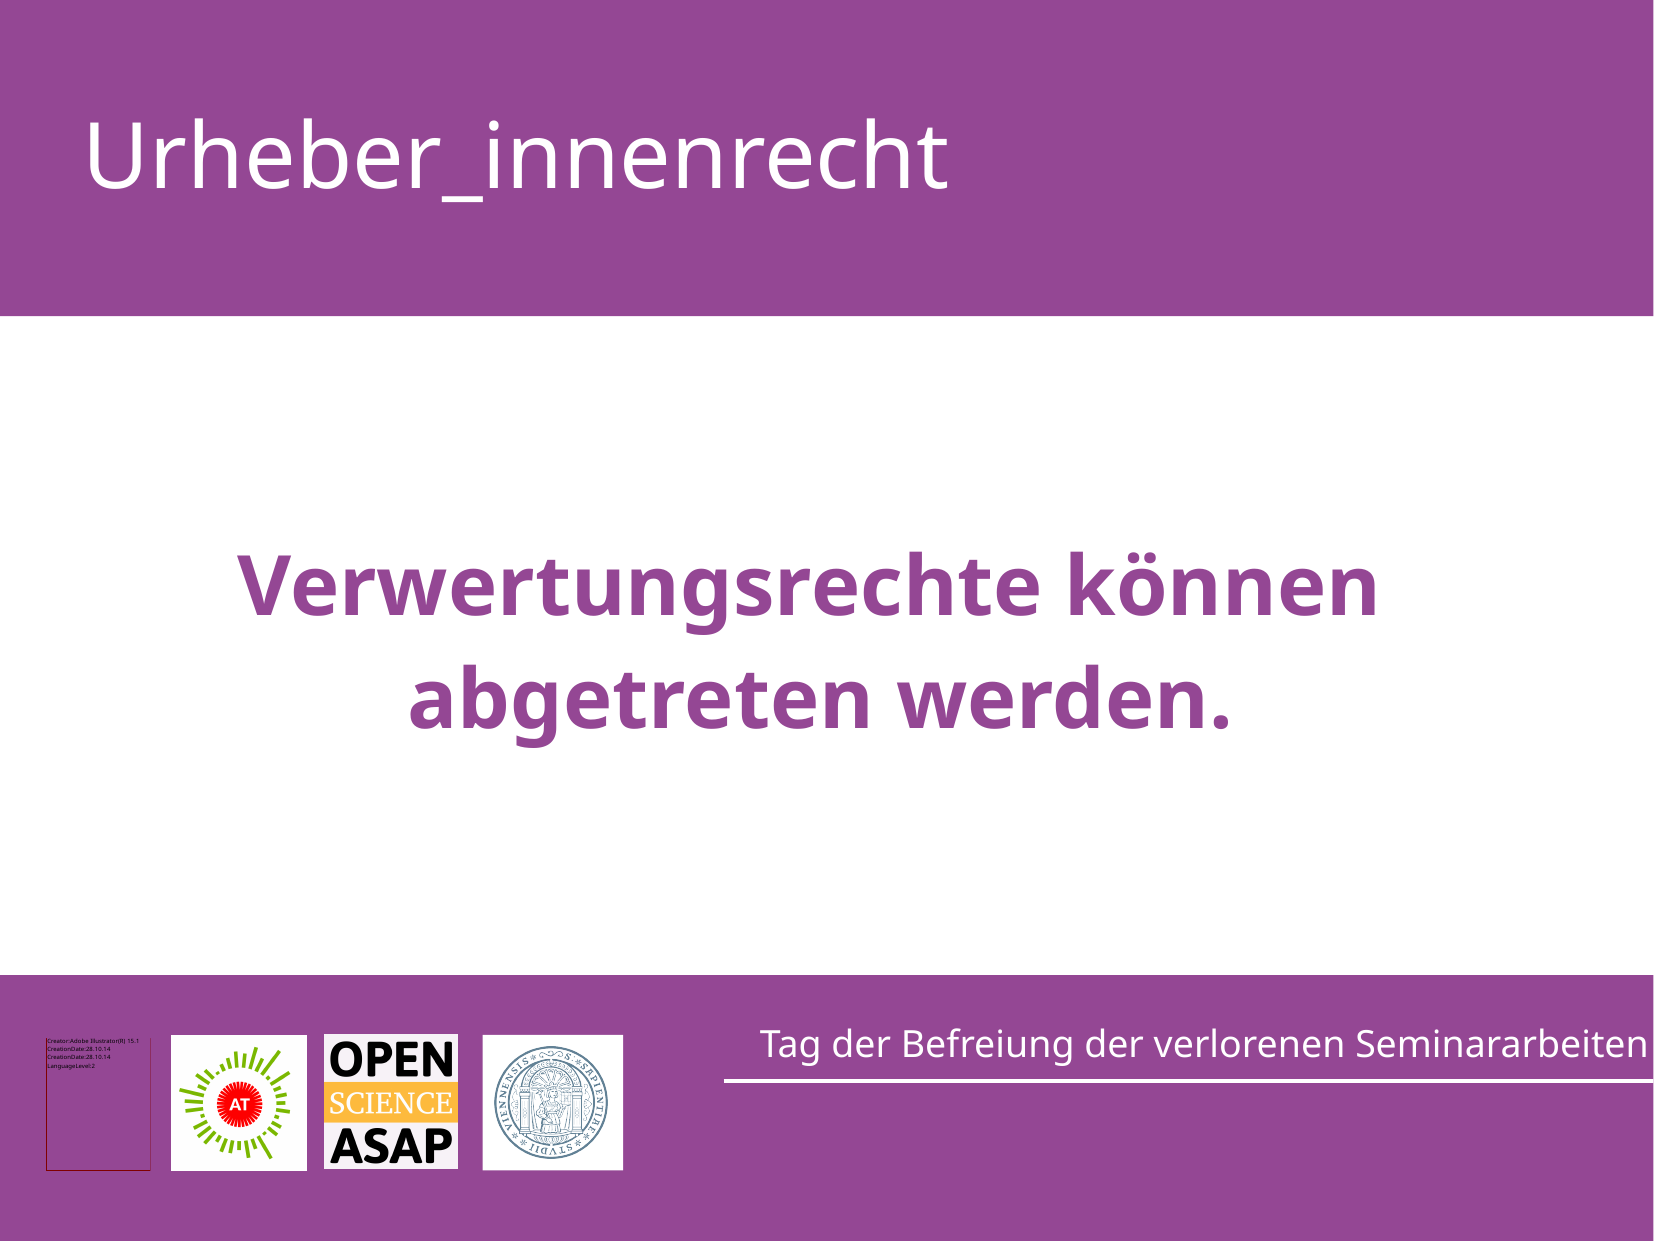

# Urheber_innenrecht
Verwertungsrechte können
abgetreten werden.
Tag der Befreiung der verlorenen Seminararbeiten